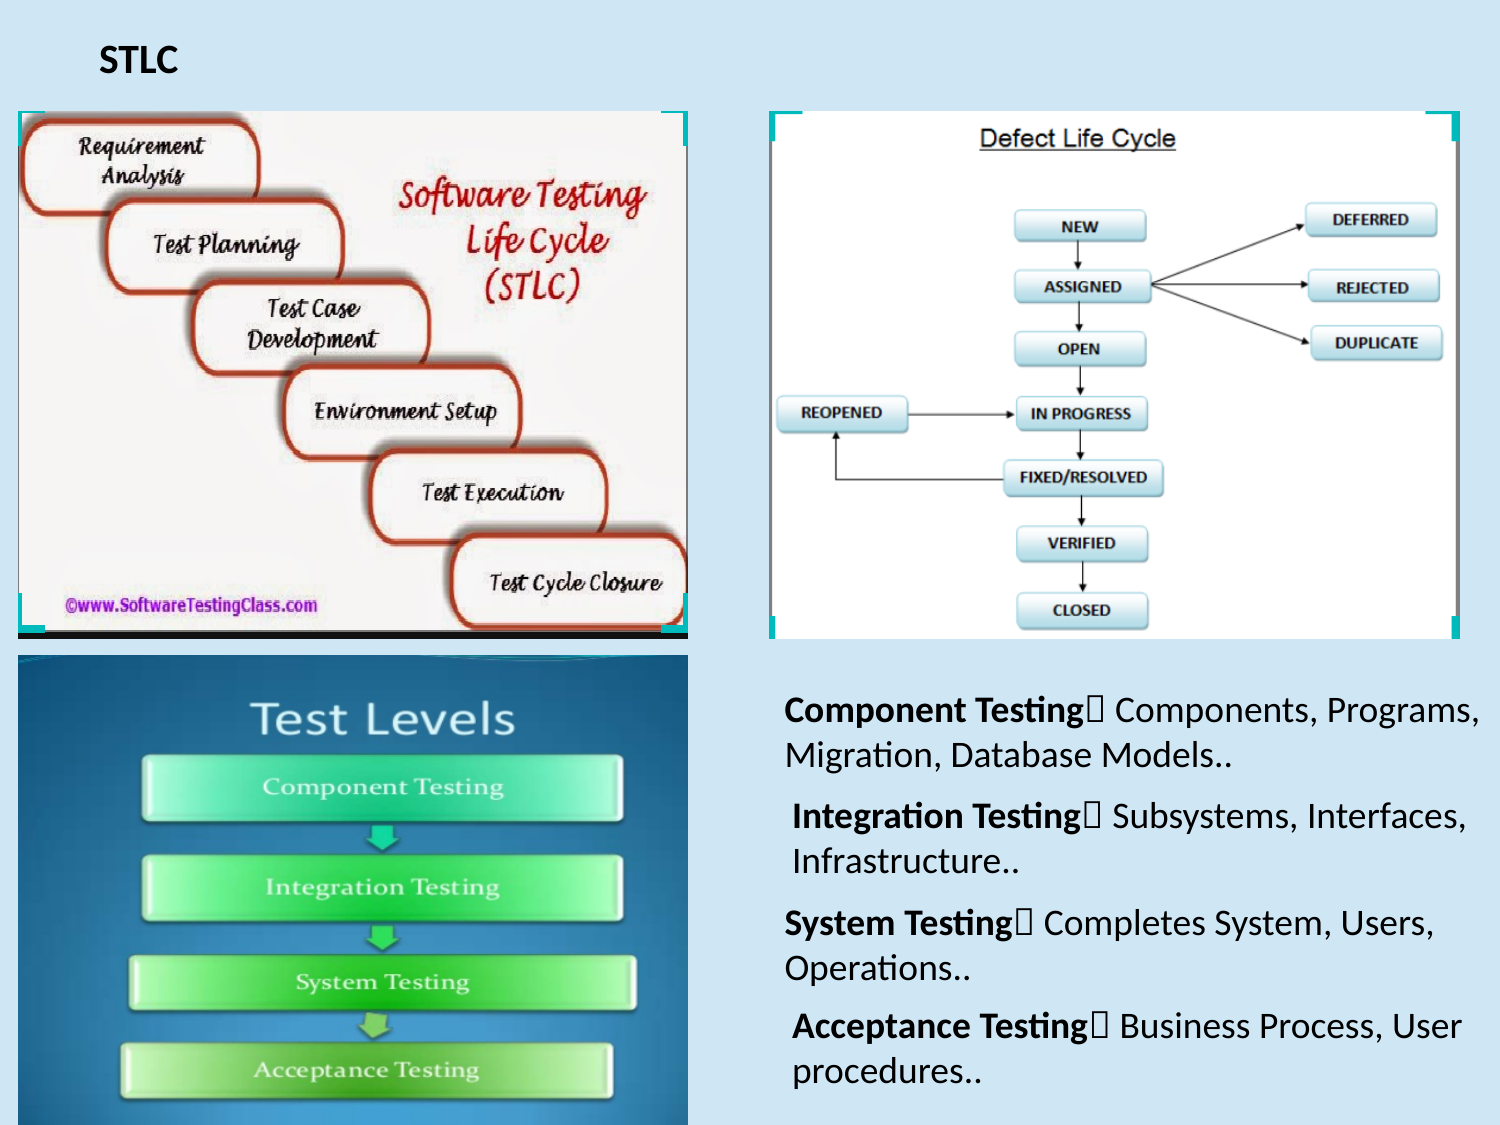

STLC
Component Testing Components, Programs, Migration, Database Models..
Integration Testing Subsystems, Interfaces, Infrastructure..
System Testing Completes System, Users, Operations..
Acceptance Testing Business Process, User procedures..